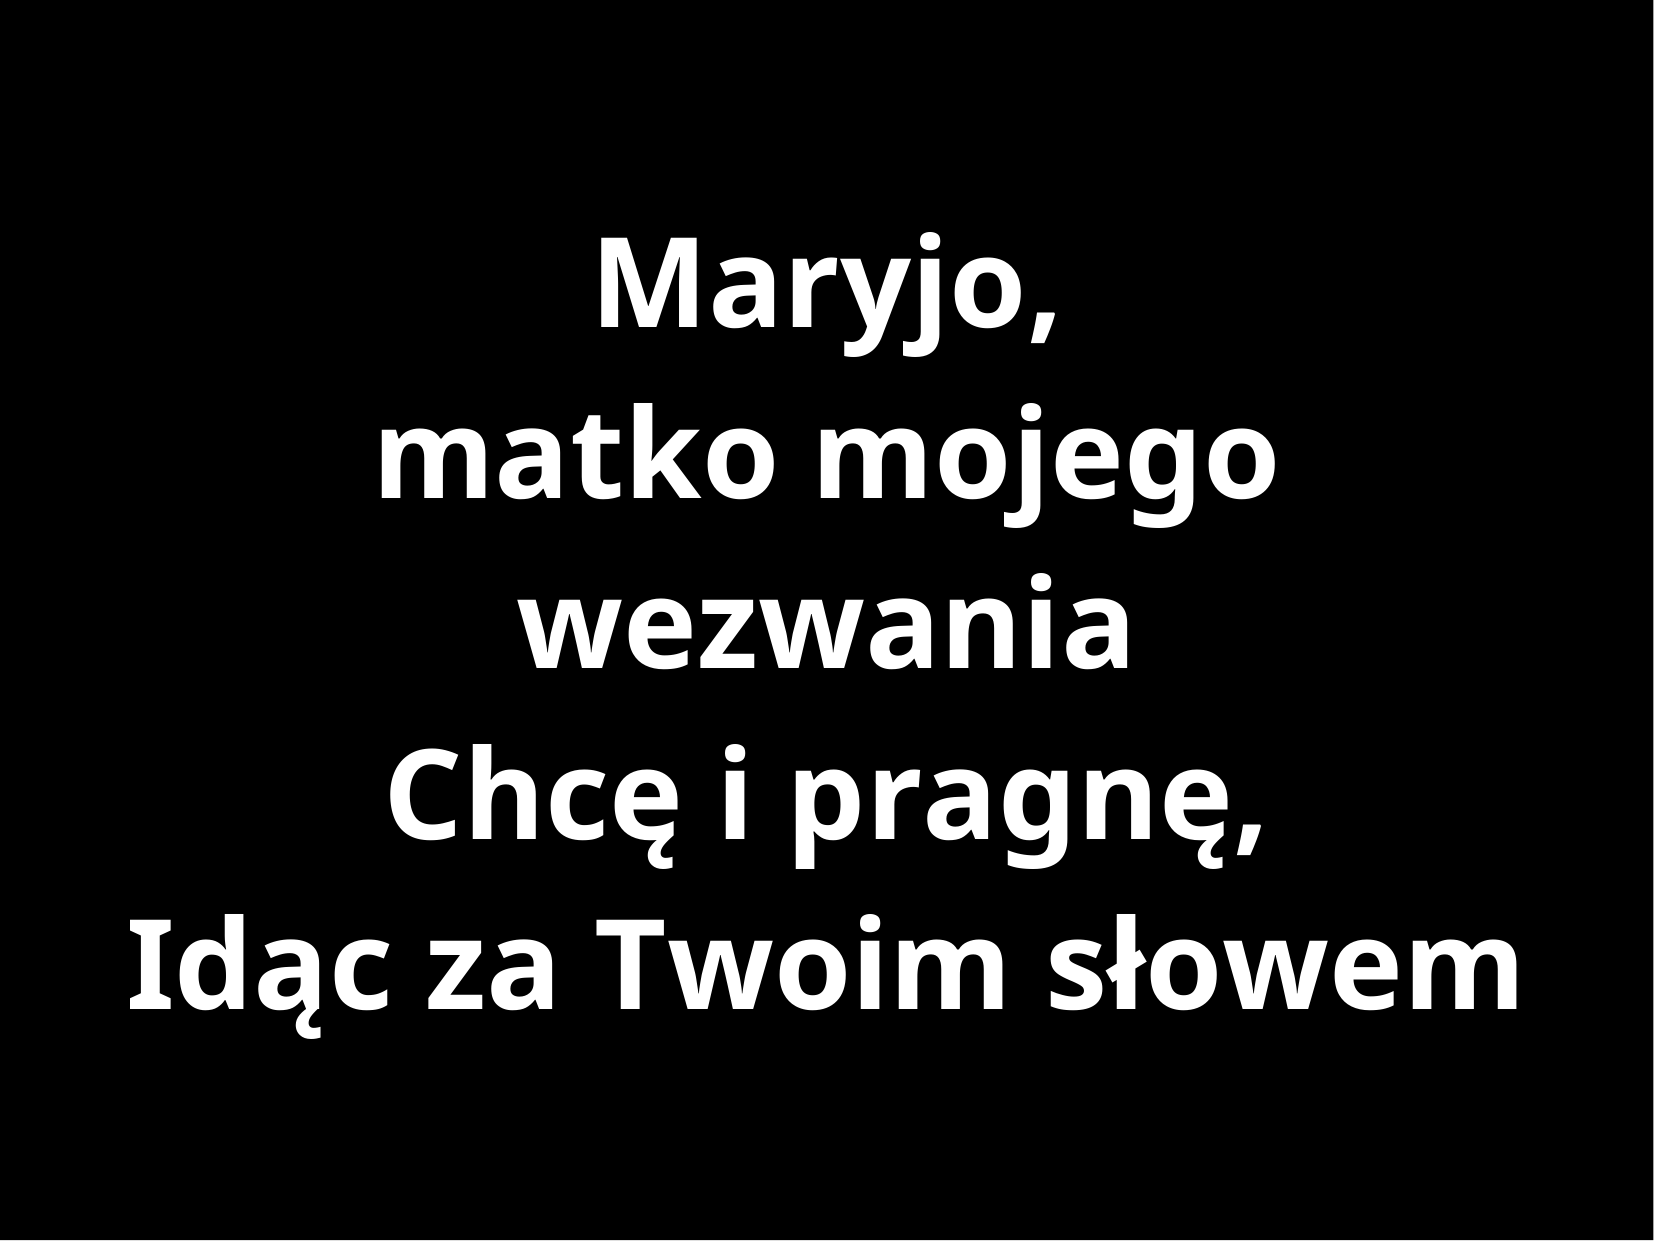

# Maryjo, matko mojego wezwania Chcę i pragnę, Idąc za Twoim słowem